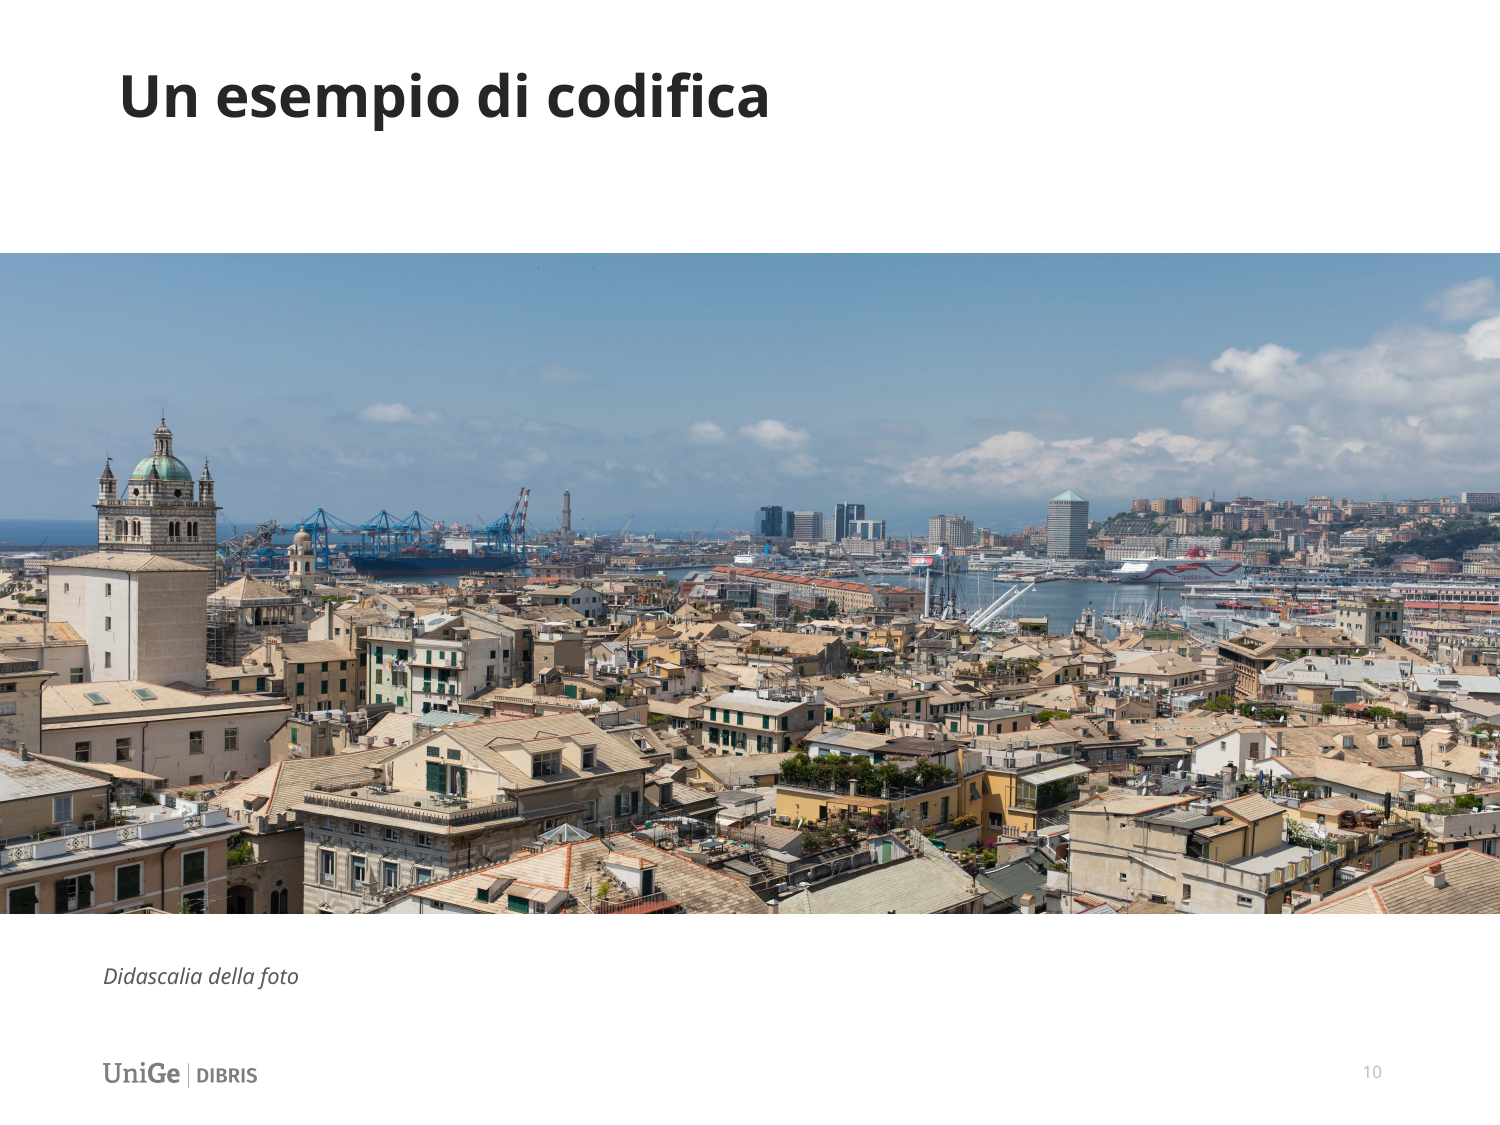

Un esempio di codifica
# Didascalia della foto
10